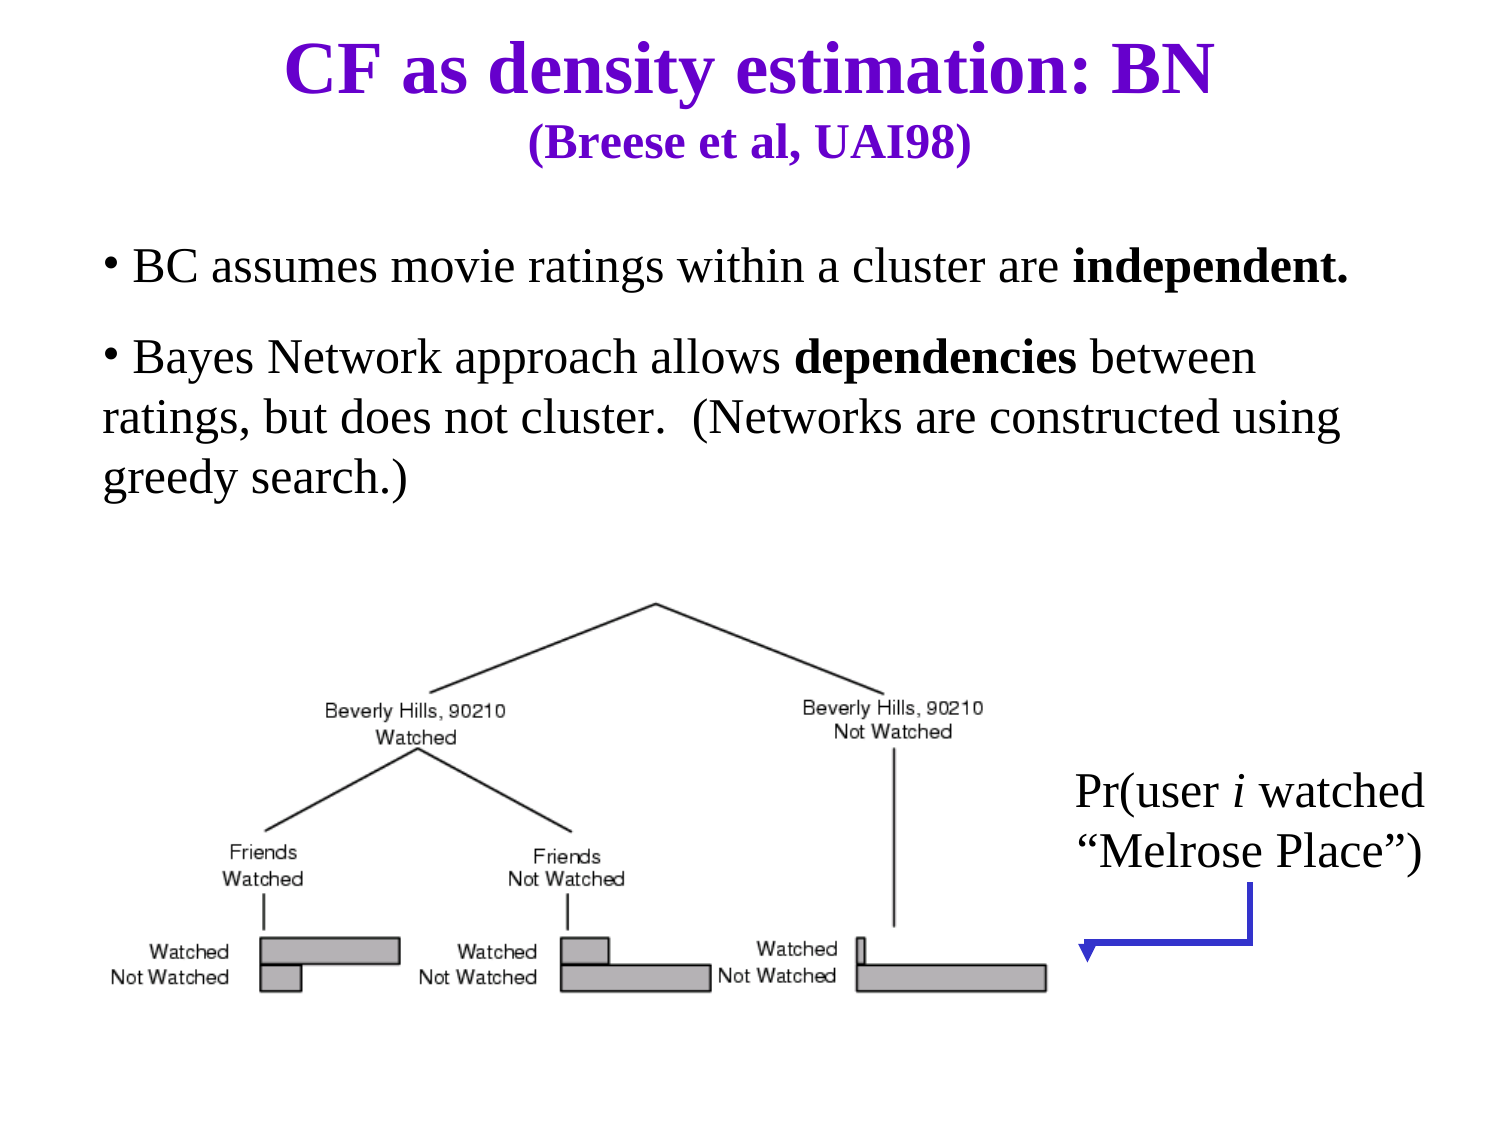

# CF as density estimation: BN (Breese et al, UAI98)
 BC assumes movie ratings within a cluster are independent.
 Bayes Network approach allows dependencies between ratings, but does not cluster. (Networks are constructed using greedy search.)
Pr(user i watched “Melrose Place”)